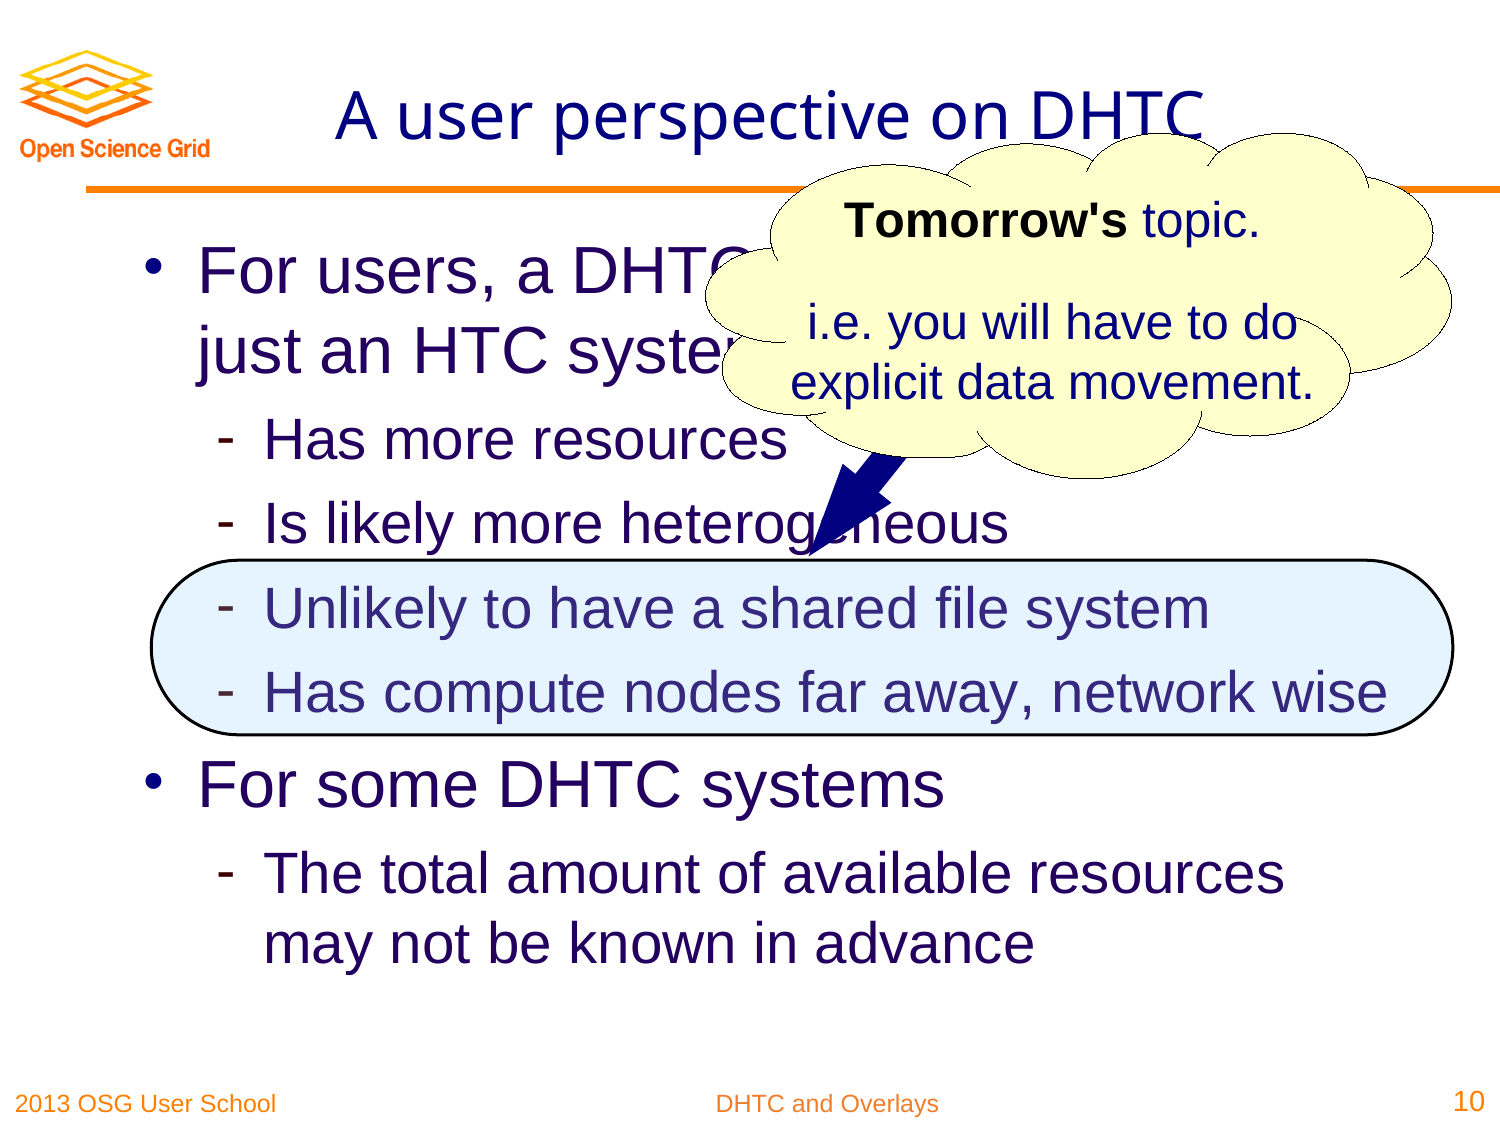

# A user perspective on DHTC
Tomorrow's topic.
i.e. you will have to do
explicit data movement.
For users, a DHTC system is
just an HTC system that
Has more resources
Is likely more heterogeneous
Unlikely to have a shared file system
Has compute nodes far away, network wise
For some DHTC systems
The total amount of available resources may not be known in advance